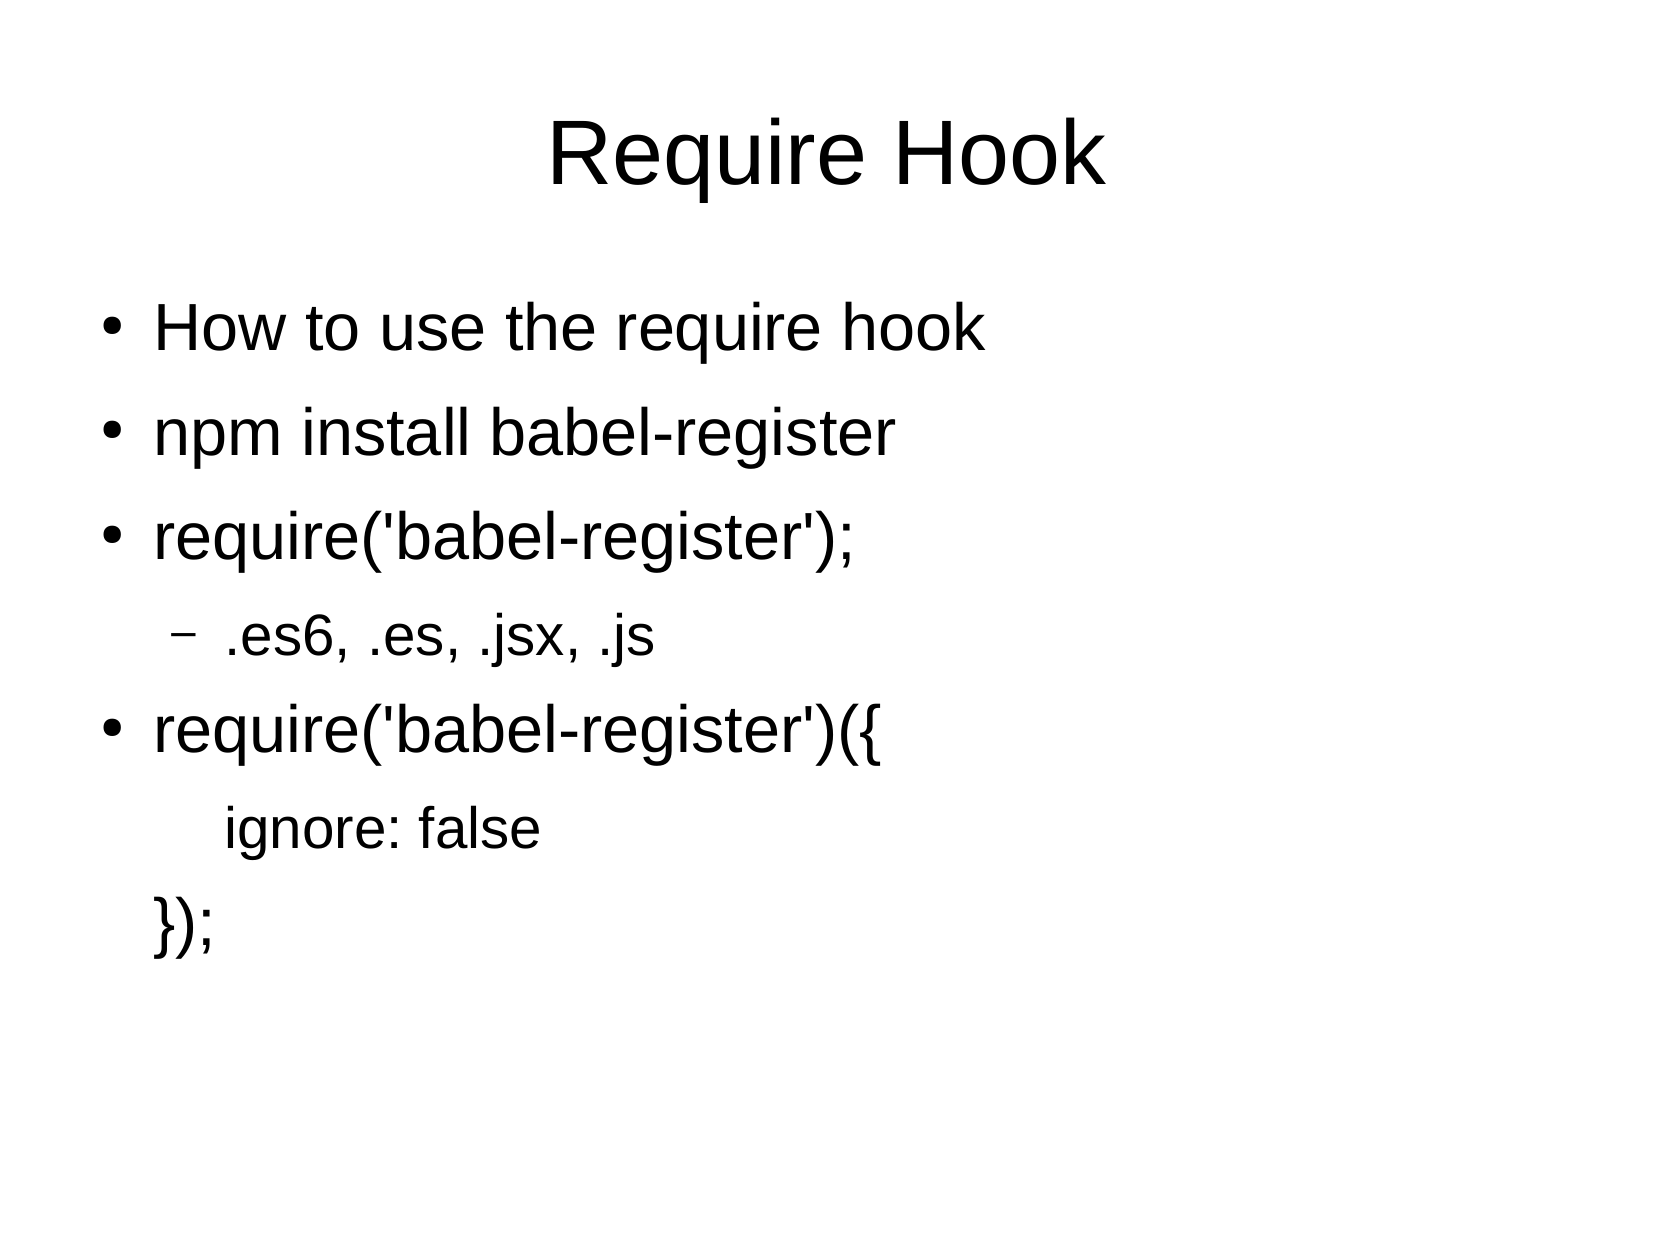

# Require Hook
How to use the require hook
npm install babel-register
require('babel-register');
.es6, .es, .jsx, .js
require('babel-register')({
ignore: false
});